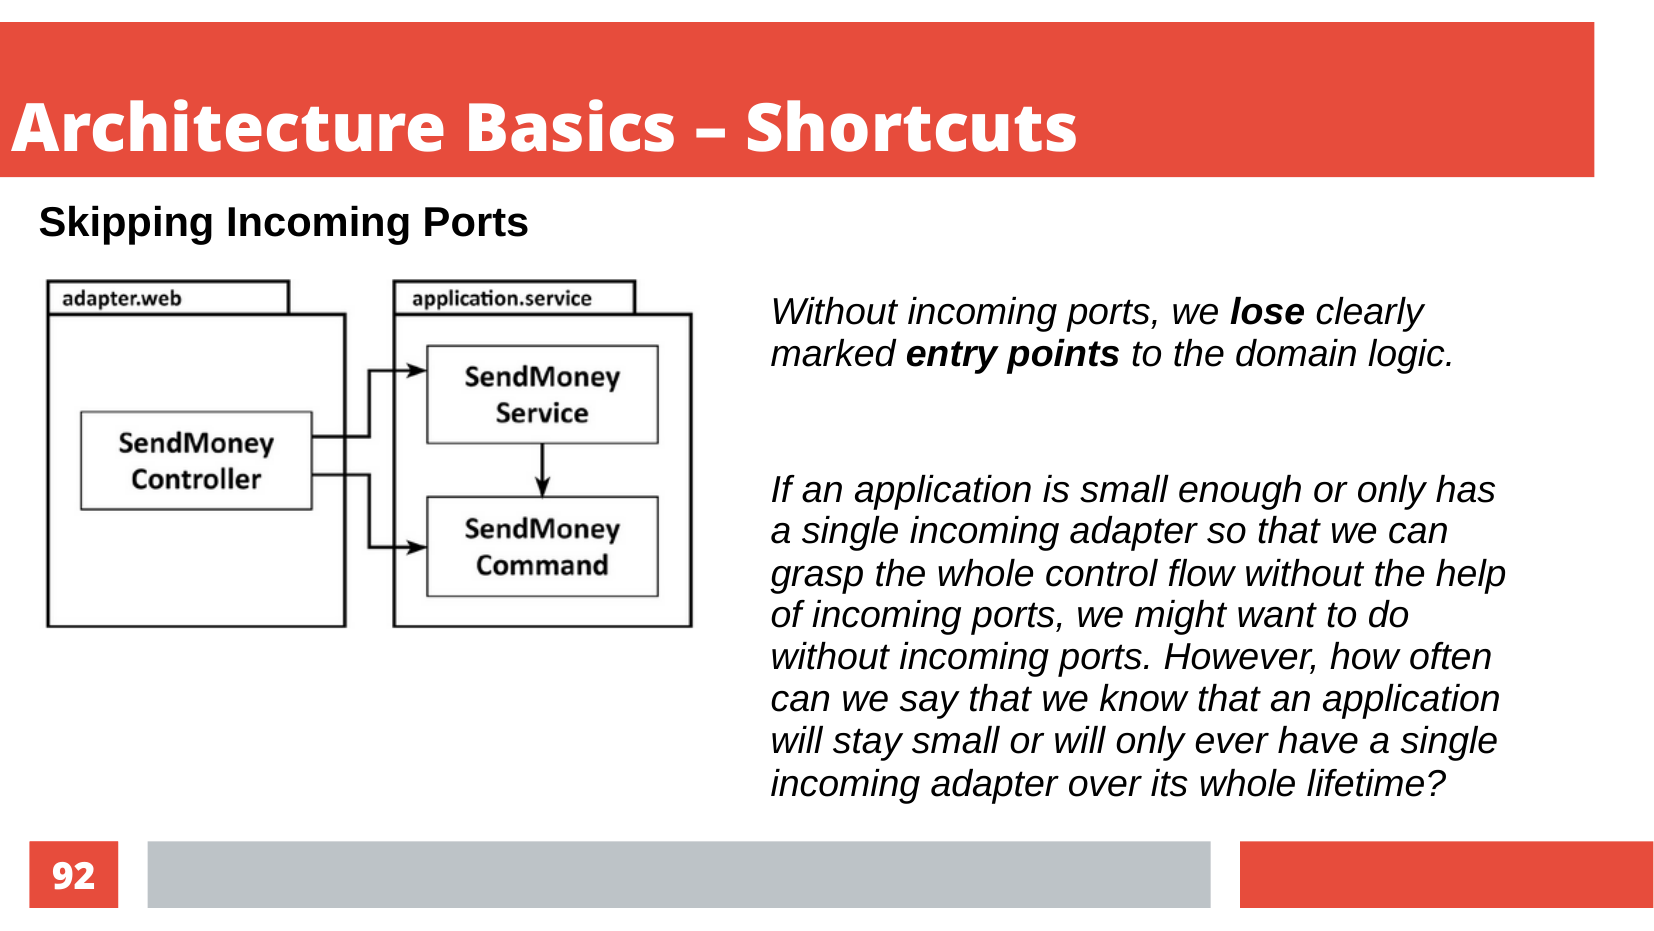

# Architecture Basics – Shortcuts
Skipping Incoming Ports
Without incoming ports, we lose clearly marked entry points to the domain logic.
If an application is small enough or only has a single incoming adapter so that we can grasp the whole control flow without the help of incoming ports, we might want to do without incoming ports. However, how often can we say that we know that an application will stay small or will only ever have a single incoming adapter over its whole lifetime?
92